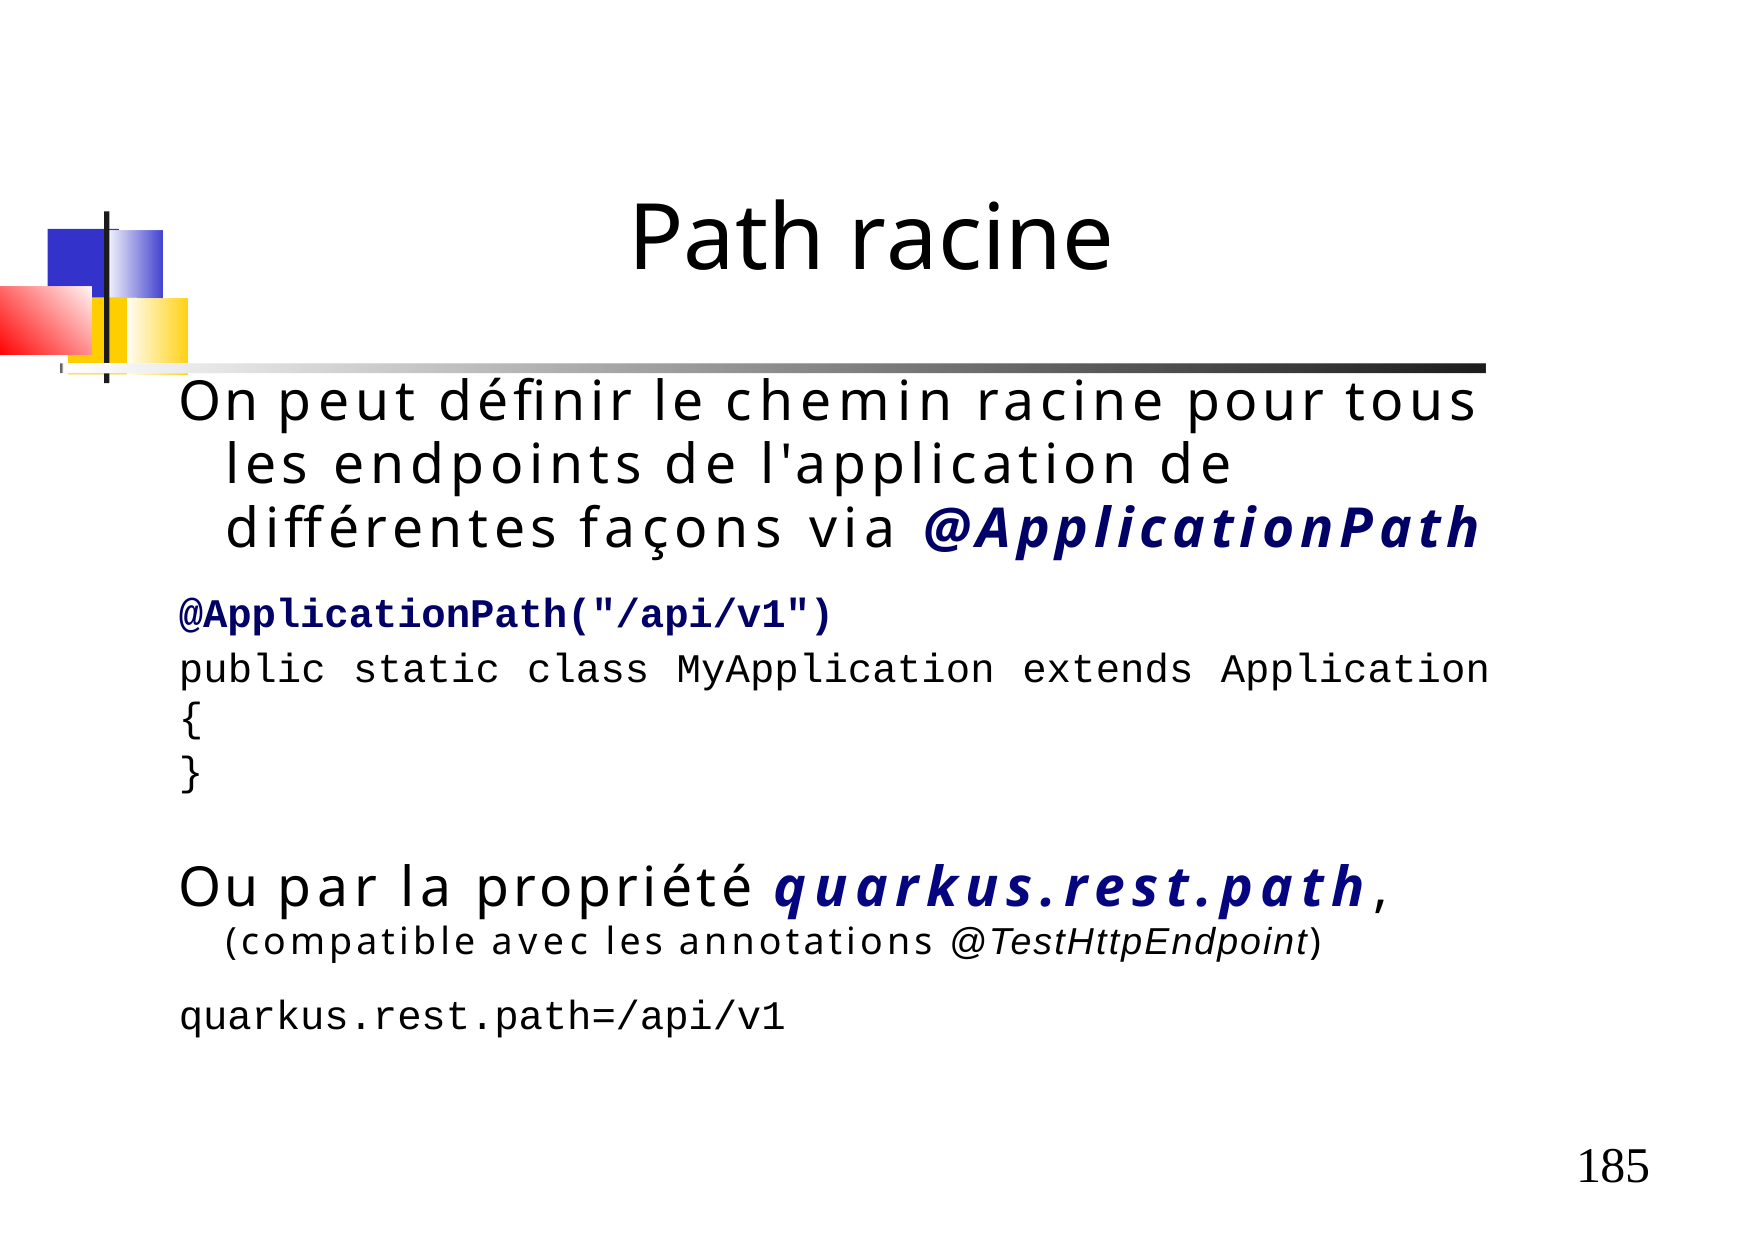

# Path racine
On peut définir le chemin racine pour tous les endpoints de l'application de différentes façons via @ApplicationPath
@ApplicationPath("/api/v1")
public static class MyApplication extends Application {
}
Ou par la propriété quarkus.rest.path,
(compatible avec les annotations @TestHttpEndpoint)
quarkus.rest.path=/api/v1
185